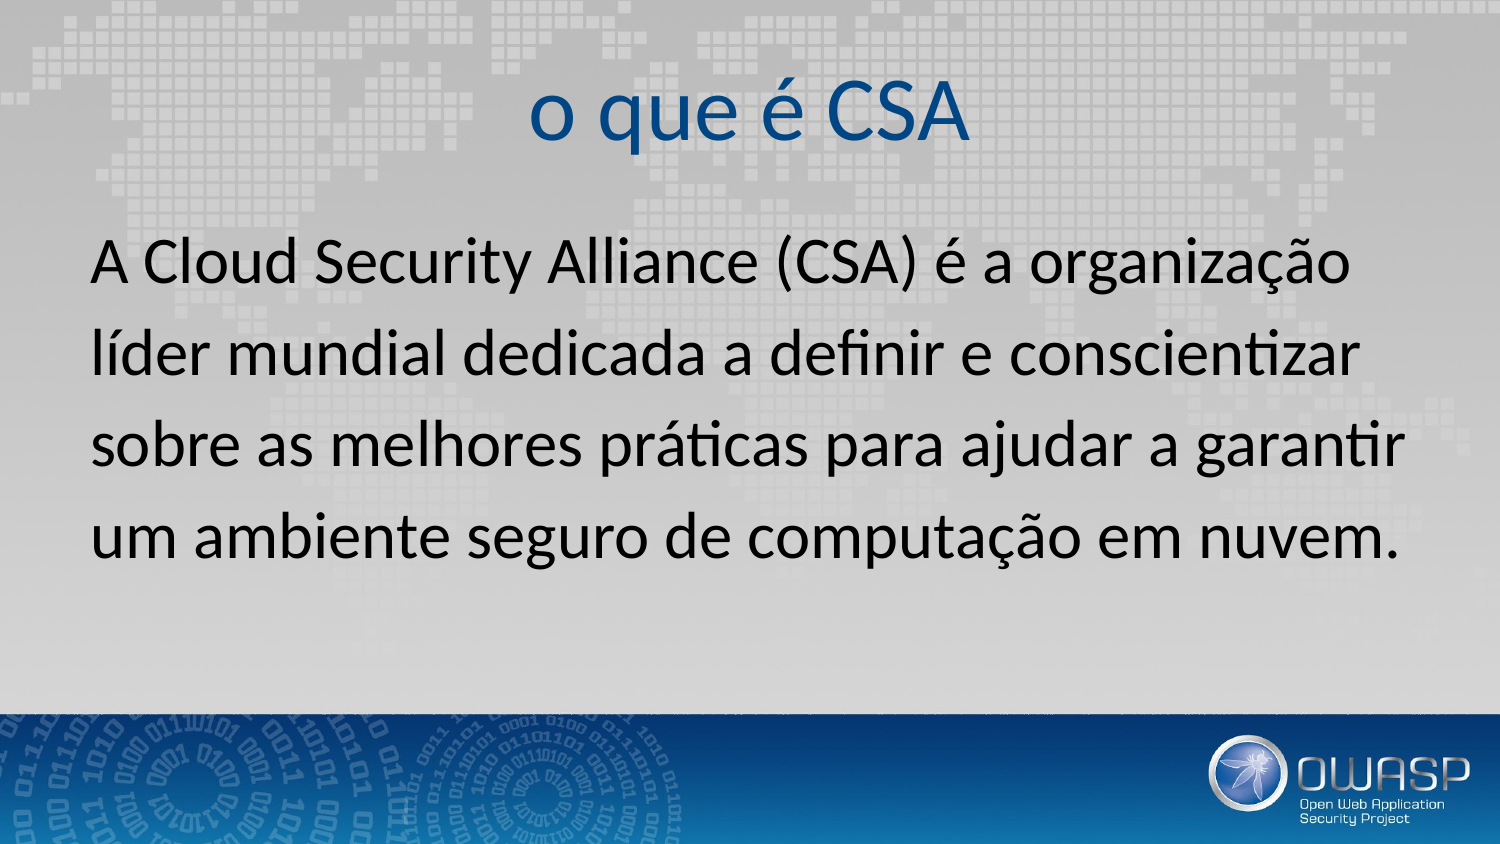

# o que é CSA
A Cloud Security Alliance (CSA) é a organização líder mundial dedicada a definir e conscientizar sobre as melhores práticas para ajudar a garantir um ambiente seguro de computação em nuvem.